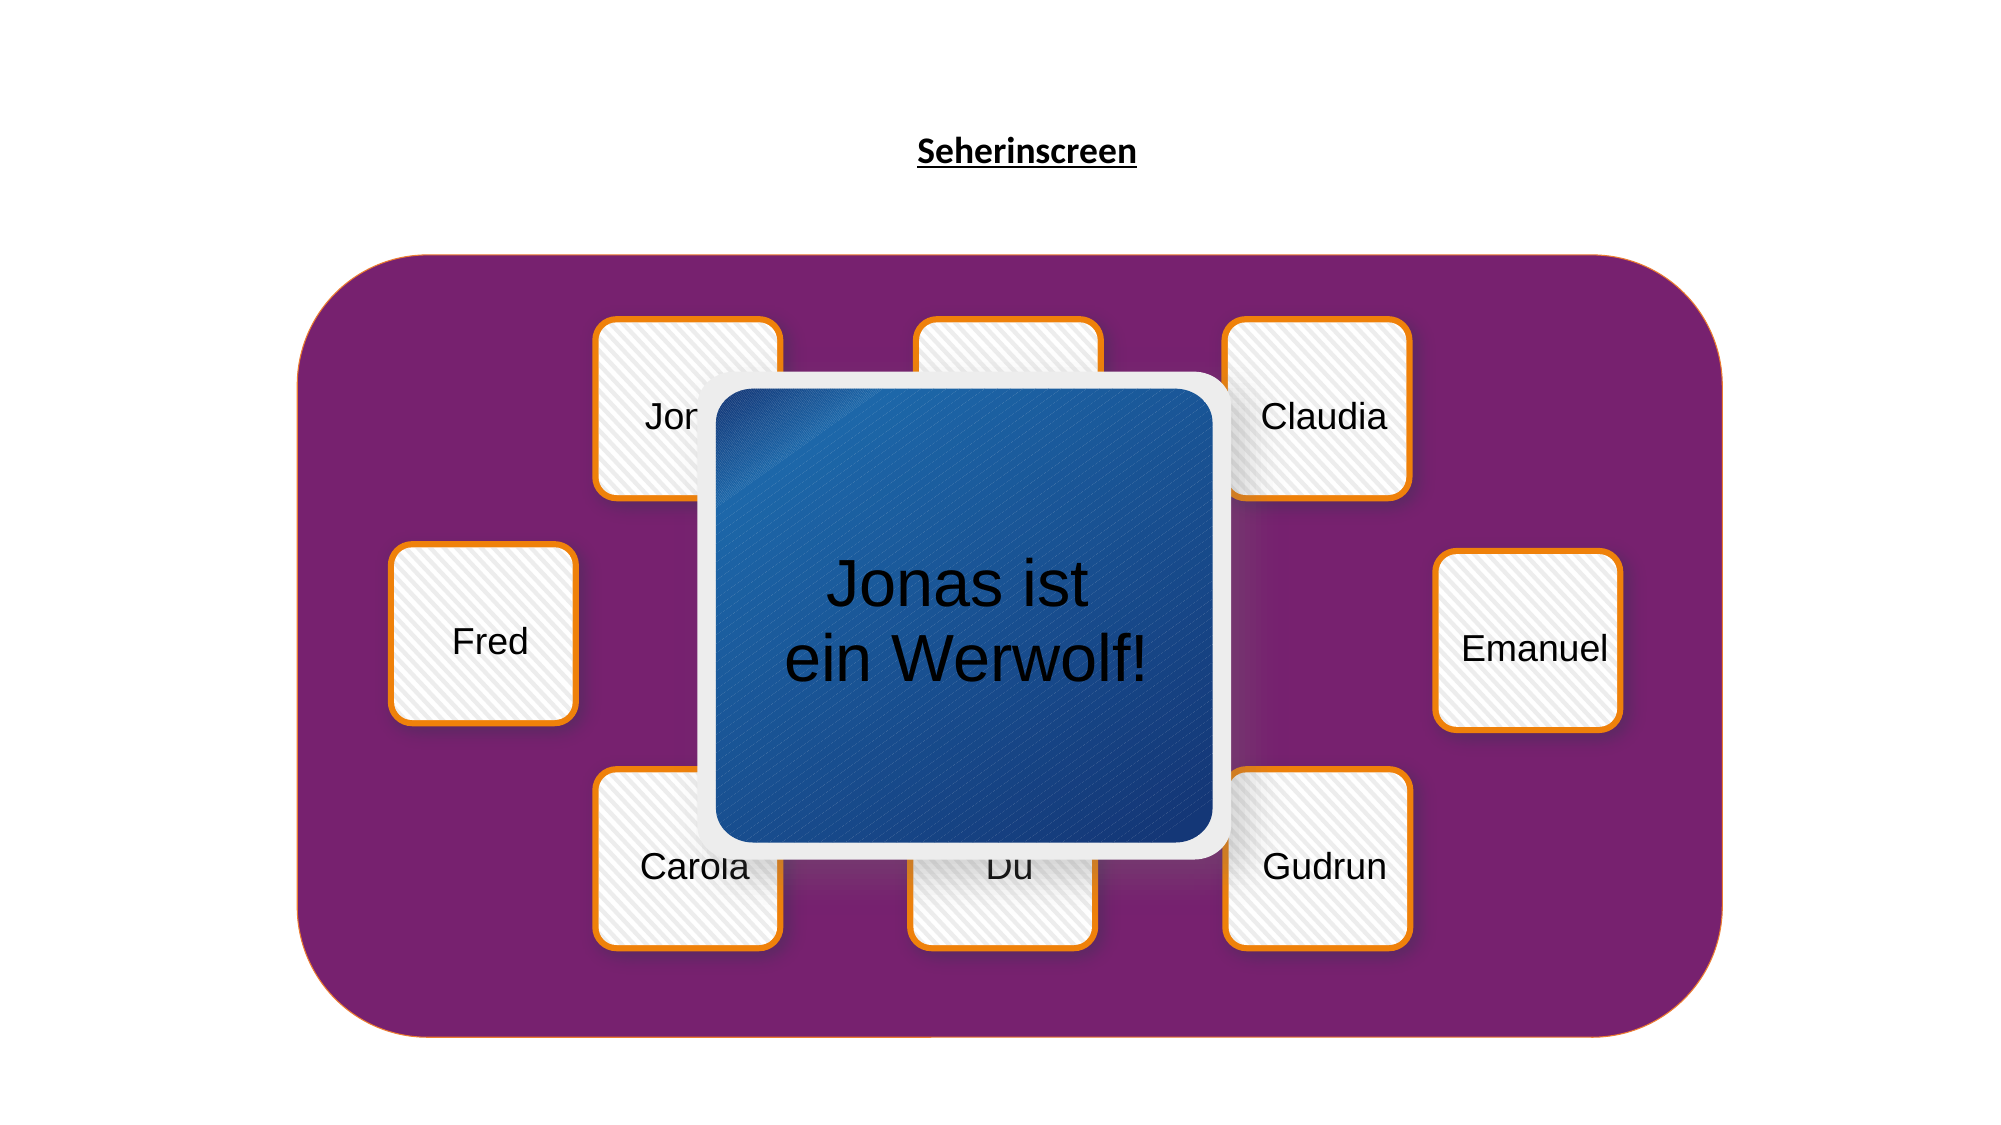

Seherinscreen
Jonas
Peter
Claudia
Jonas ist
ein Werwolf!
Fred
Emanuel
Carola
Du
Gudrun